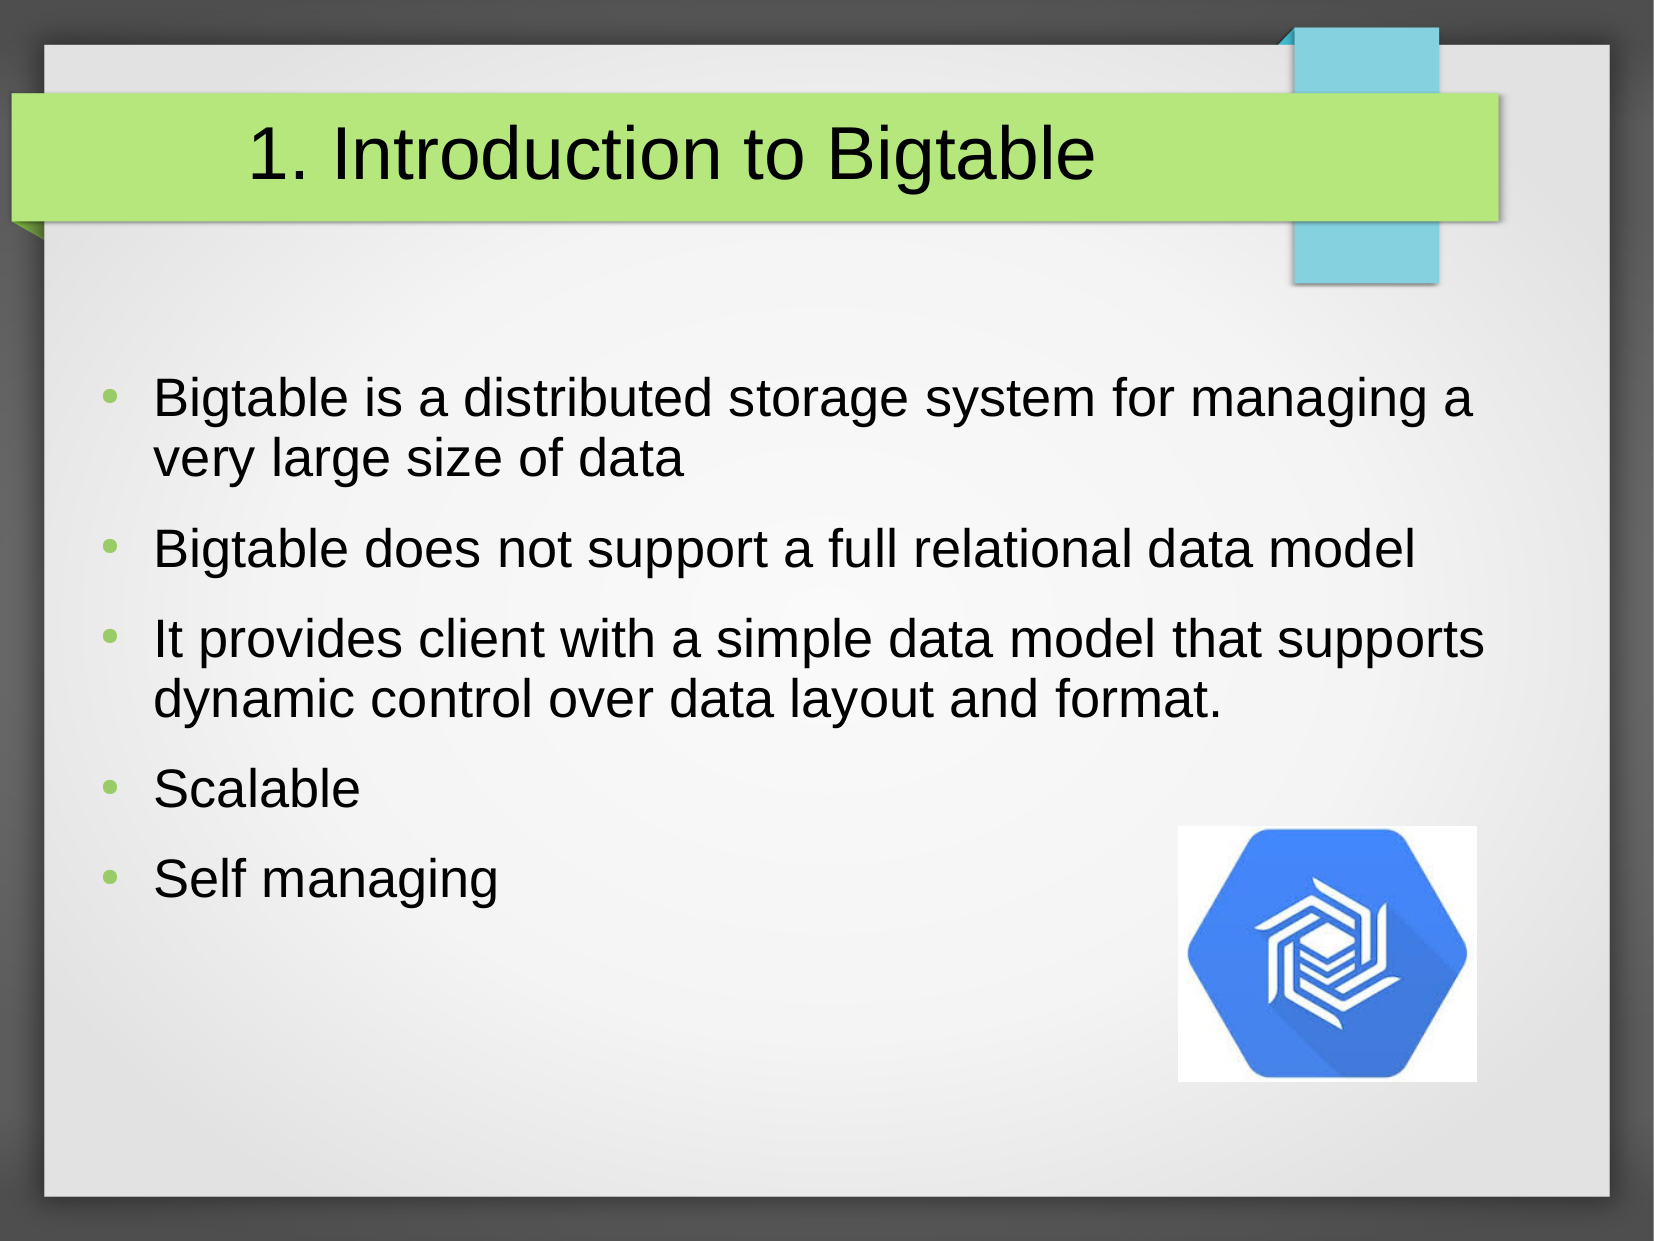

# 1. Introduction to Bigtable
Bigtable is a distributed storage system for managing a very large size of data
Bigtable does not support a full relational data model
It provides client with a simple data model that supports dynamic control over data layout and format.
Scalable
Self managing